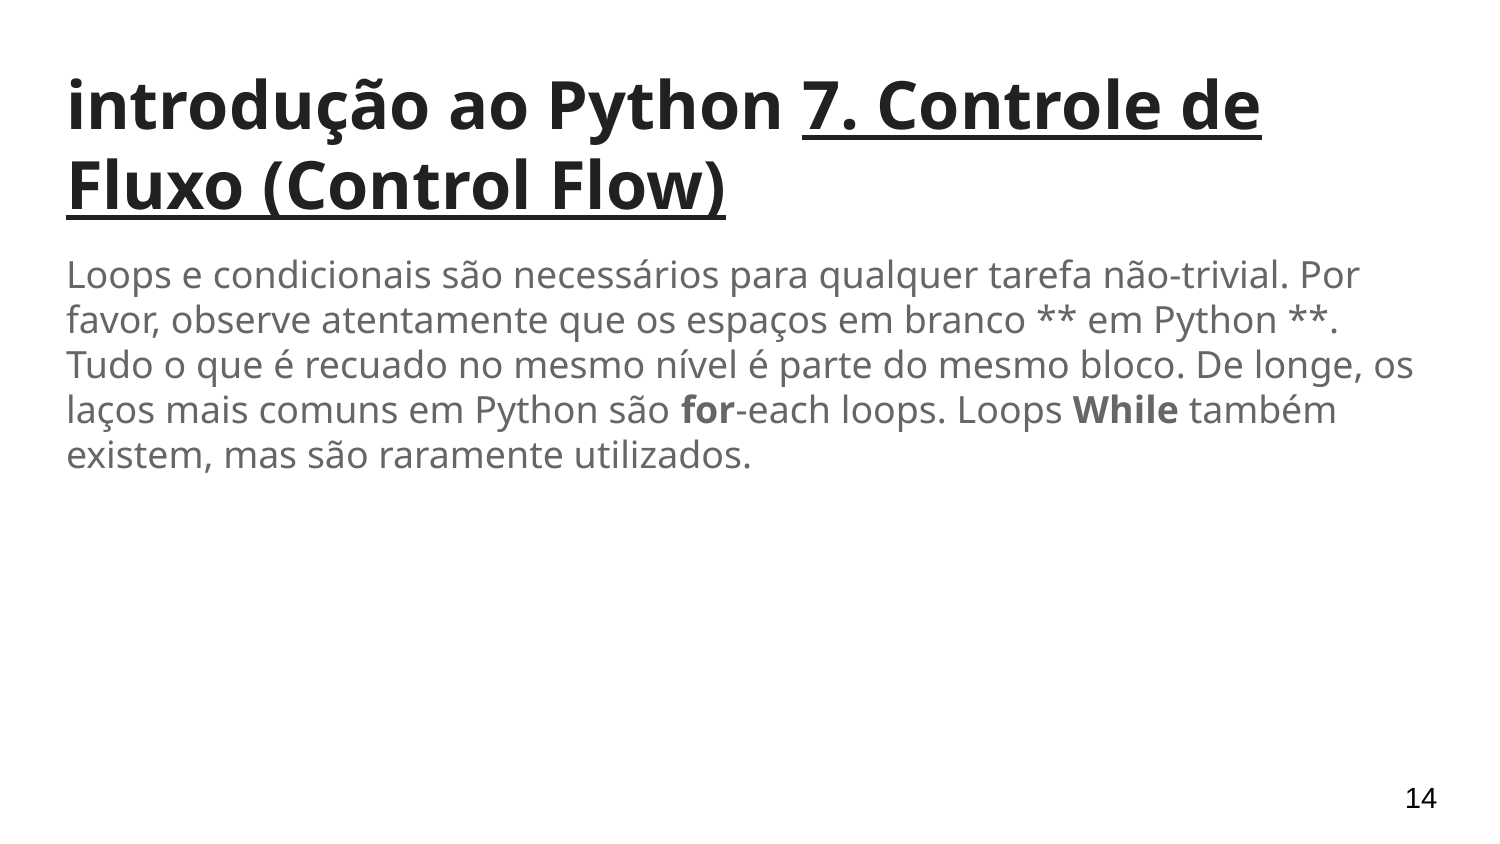

# introdução ao Python 7. Controle de Fluxo (Control Flow)
Loops e condicionais são necessários para qualquer tarefa não-trivial. Por favor, observe atentamente que os espaços em branco ** em Python **. Tudo o que é recuado no mesmo nível é parte do mesmo bloco. De longe, os laços mais comuns em Python são for-each loops. Loops While também existem, mas são raramente utilizados.